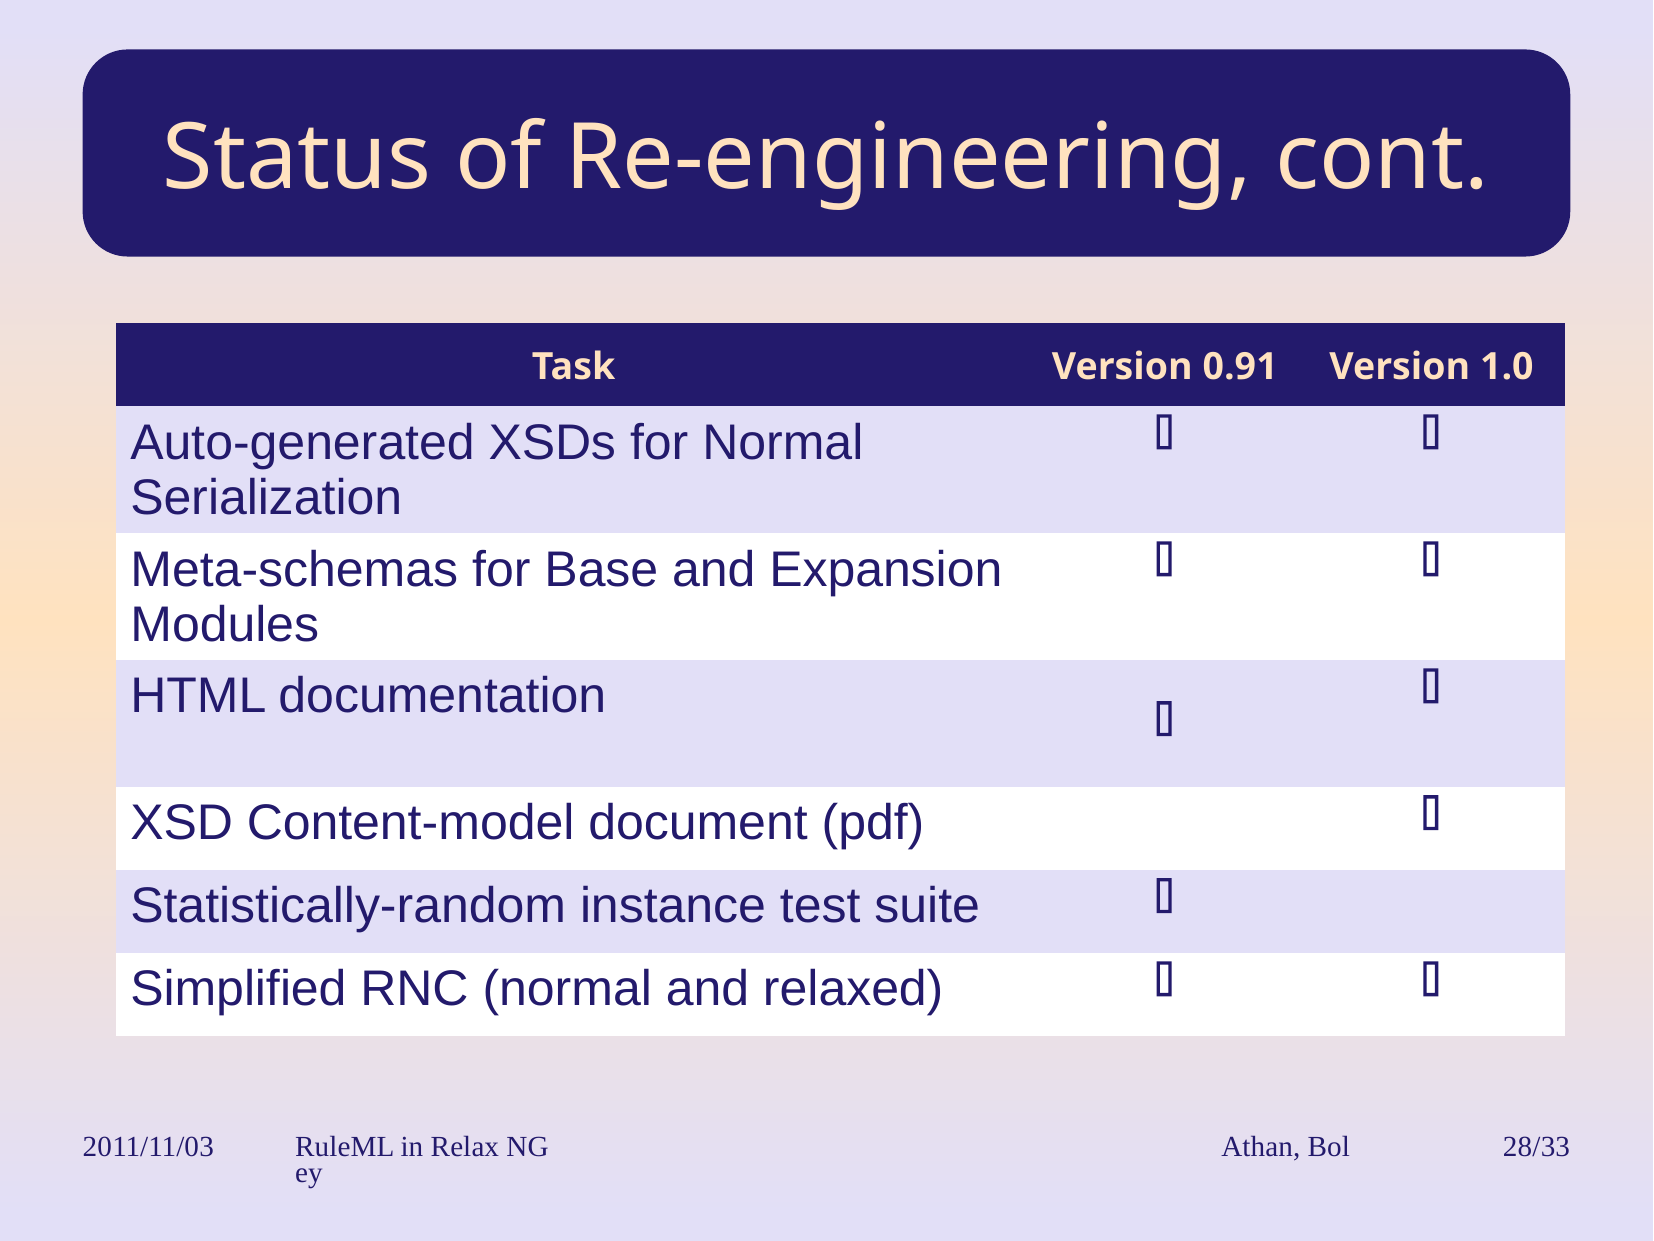

# Status of Re-engineering, cont.
| Task | Version 0.91 | Version 1.0 |
| --- | --- | --- |
| Auto-generated XSDs for Normal Serialization |  |  |
| Meta-schemas for Base and Expansion Modules |  |  |
| HTML documentation |  |  |
| XSD Content-model document (pdf) | |  |
| Statistically-random instance test suite |  | |
| Simplified RNC (normal and relaxed) |  |  |
2011/11/03
RuleML in Relax NG Athan, Boley
28